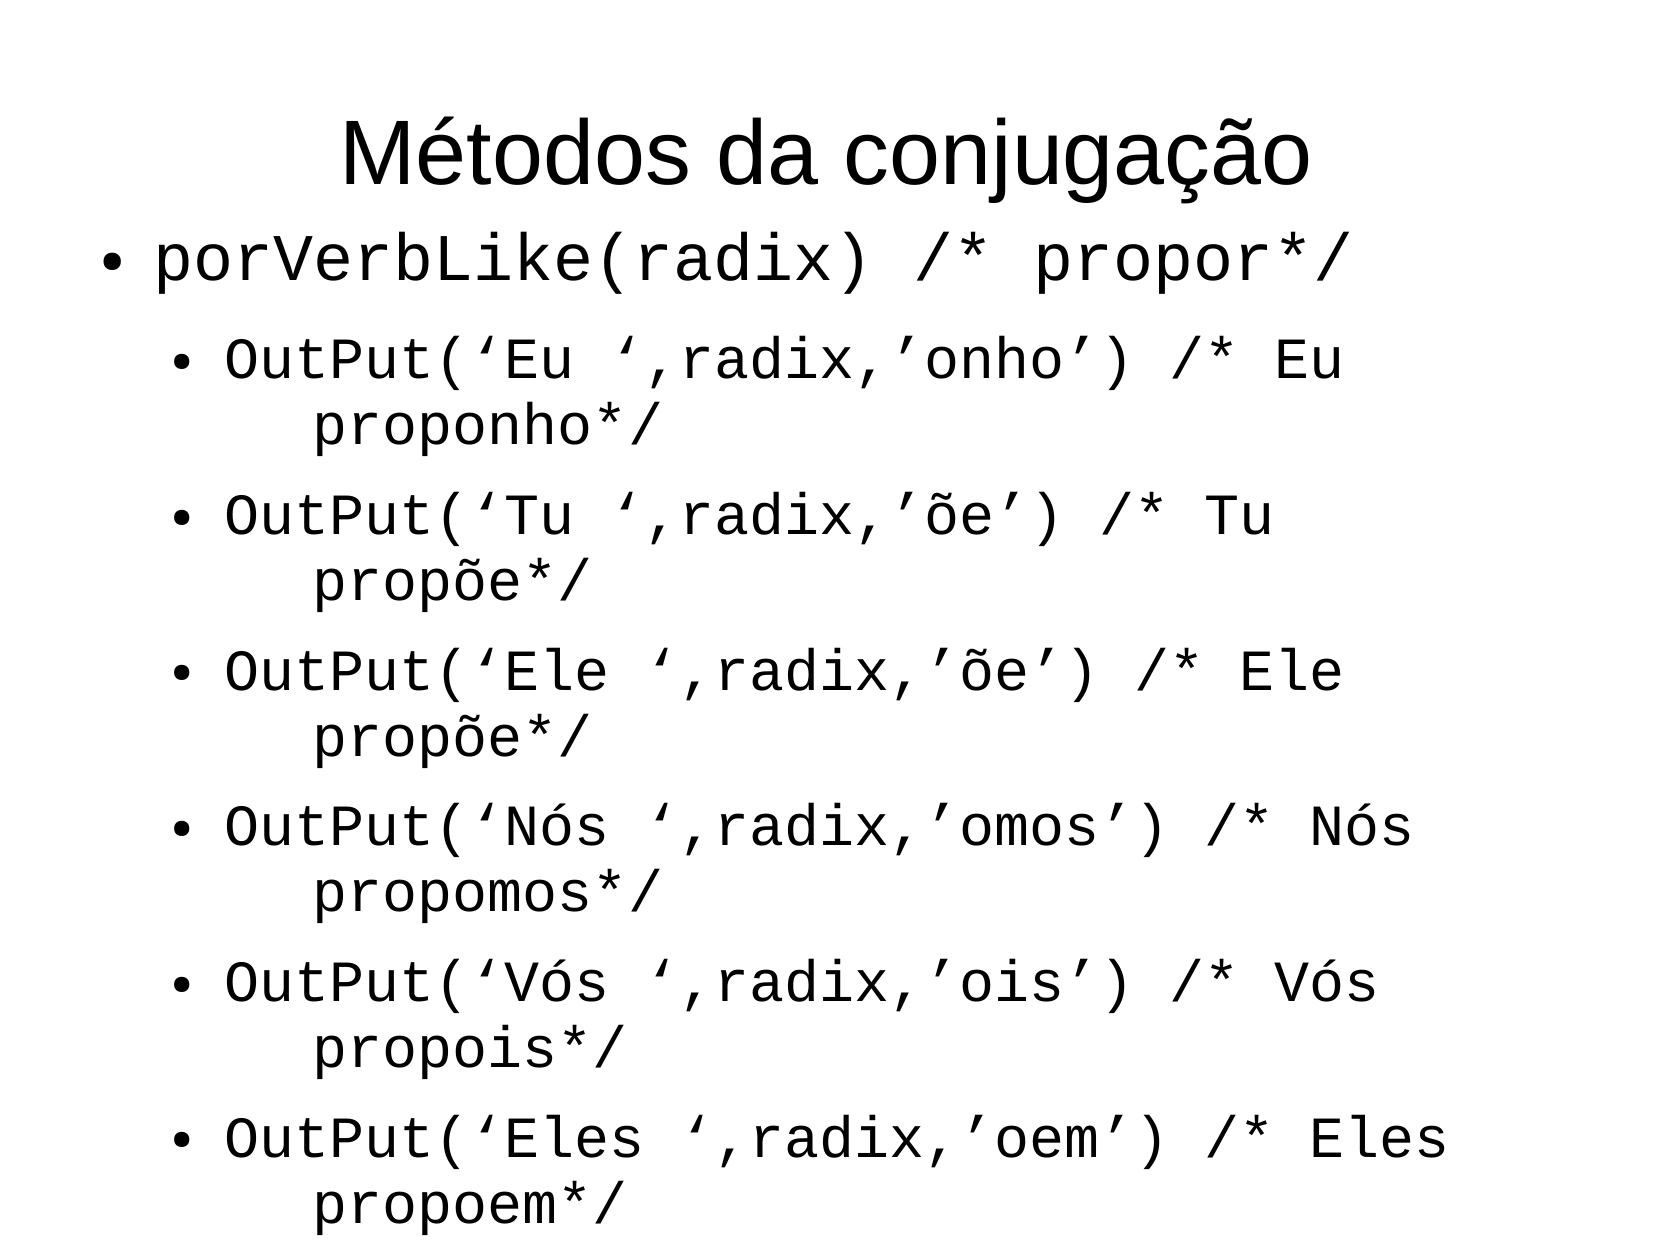

# Métodos da conjugação
porVerbLike(radix) /* propor*/
OutPut(‘Eu ‘,radix,’onho’) /* Eu proponho*/
OutPut(‘Tu ‘,radix,’õe’) /* Tu propõe*/
OutPut(‘Ele ‘,radix,’õe’) /* Ele propõe*/
OutPut(‘Nós ‘,radix,’omos’) /* Nós propomos*/
OutPut(‘Vós ‘,radix,’ois’) /* Vós propois*/
OutPut(‘Eles ‘,radix,’oem’) /* Eles propoem*/